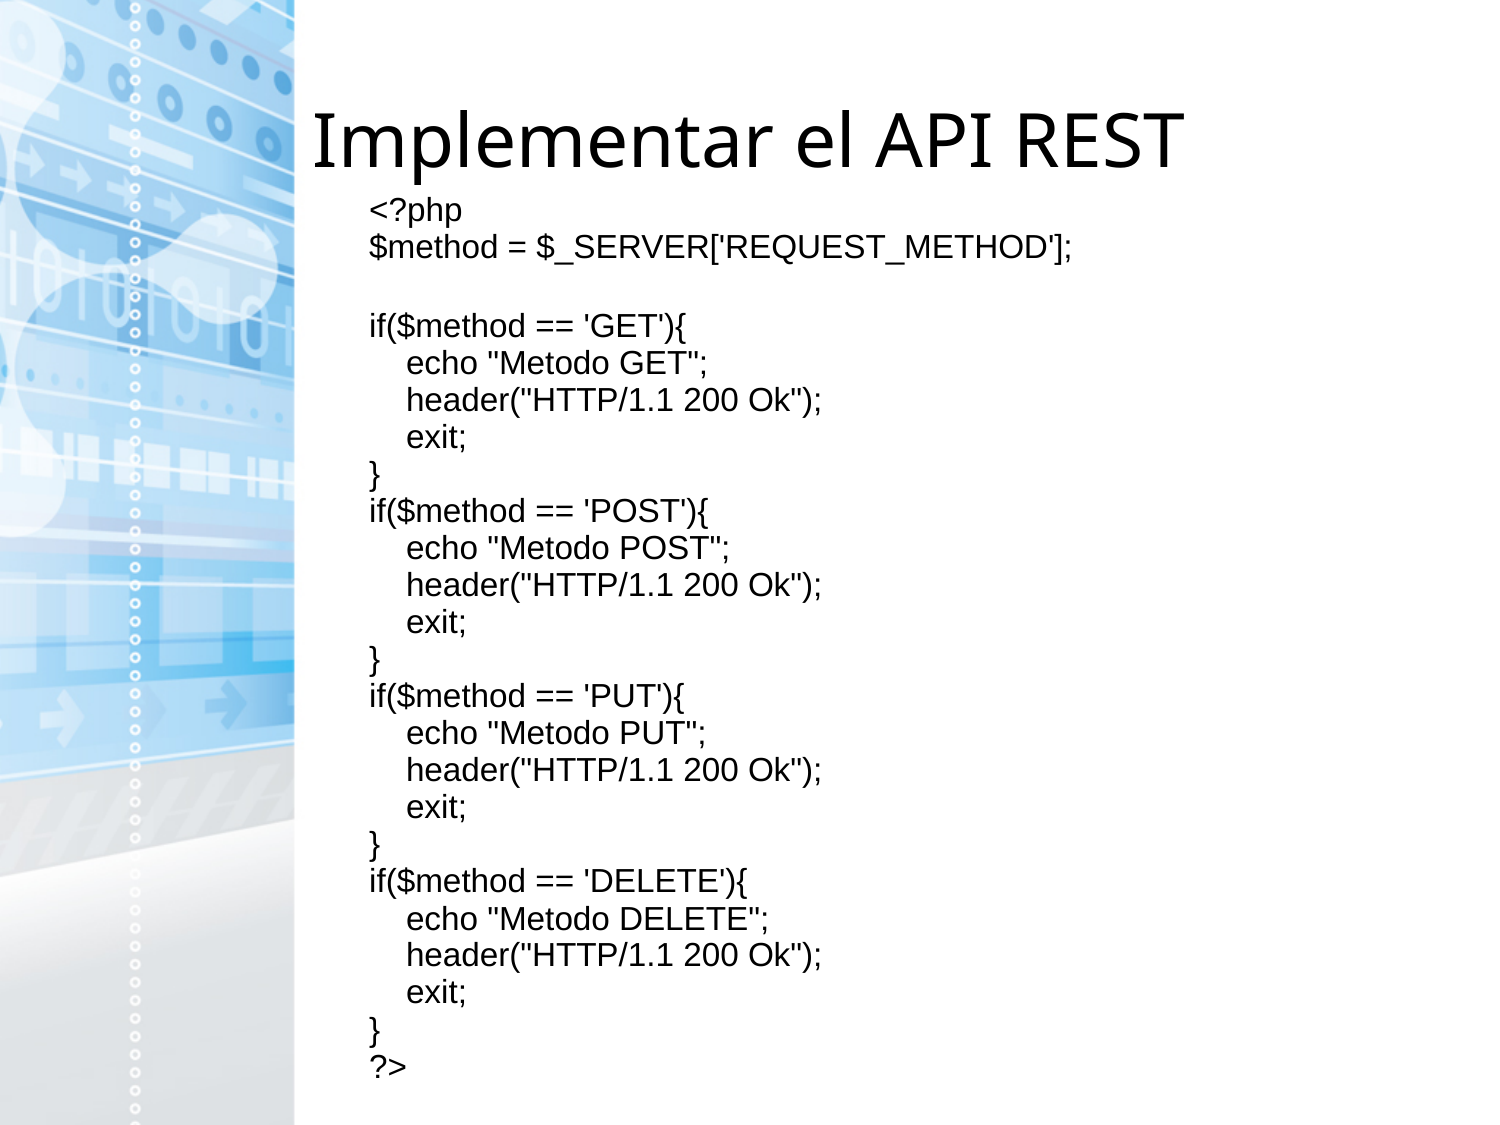

# Implementar el API REST
<?php
$method = $_SERVER['REQUEST_METHOD'];
if($method == 'GET'){
 echo "Metodo GET";
 header("HTTP/1.1 200 Ok");
 exit;
}
if($method == 'POST'){
 echo "Metodo POST";
 header("HTTP/1.1 200 Ok");
 exit;
}
if($method == 'PUT'){
 echo "Metodo PUT";
 header("HTTP/1.1 200 Ok");
 exit;
}
if($method == 'DELETE'){
 echo "Metodo DELETE";
 header("HTTP/1.1 200 Ok");
 exit;
}
?>